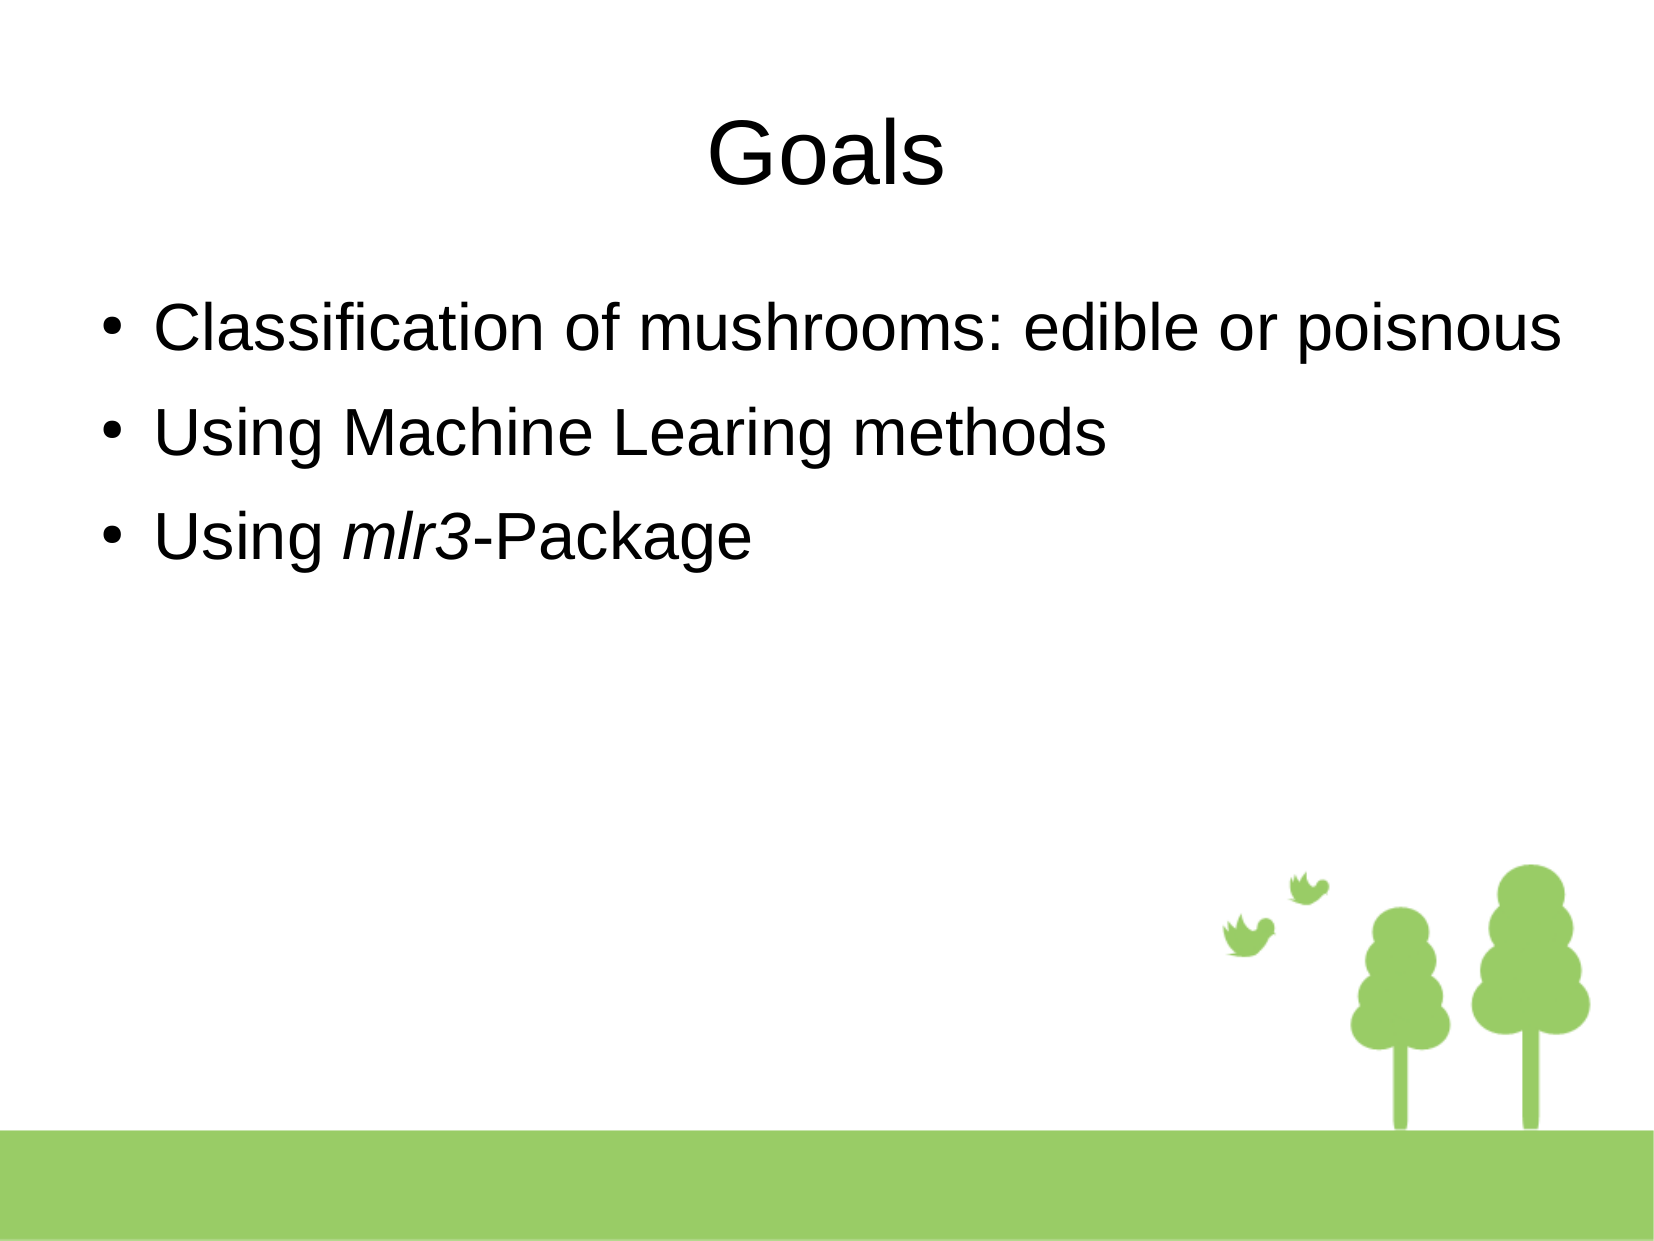

# Goals
Classification of mushrooms: edible or poisnous
Using Machine Learing methods
Using mlr3-Package